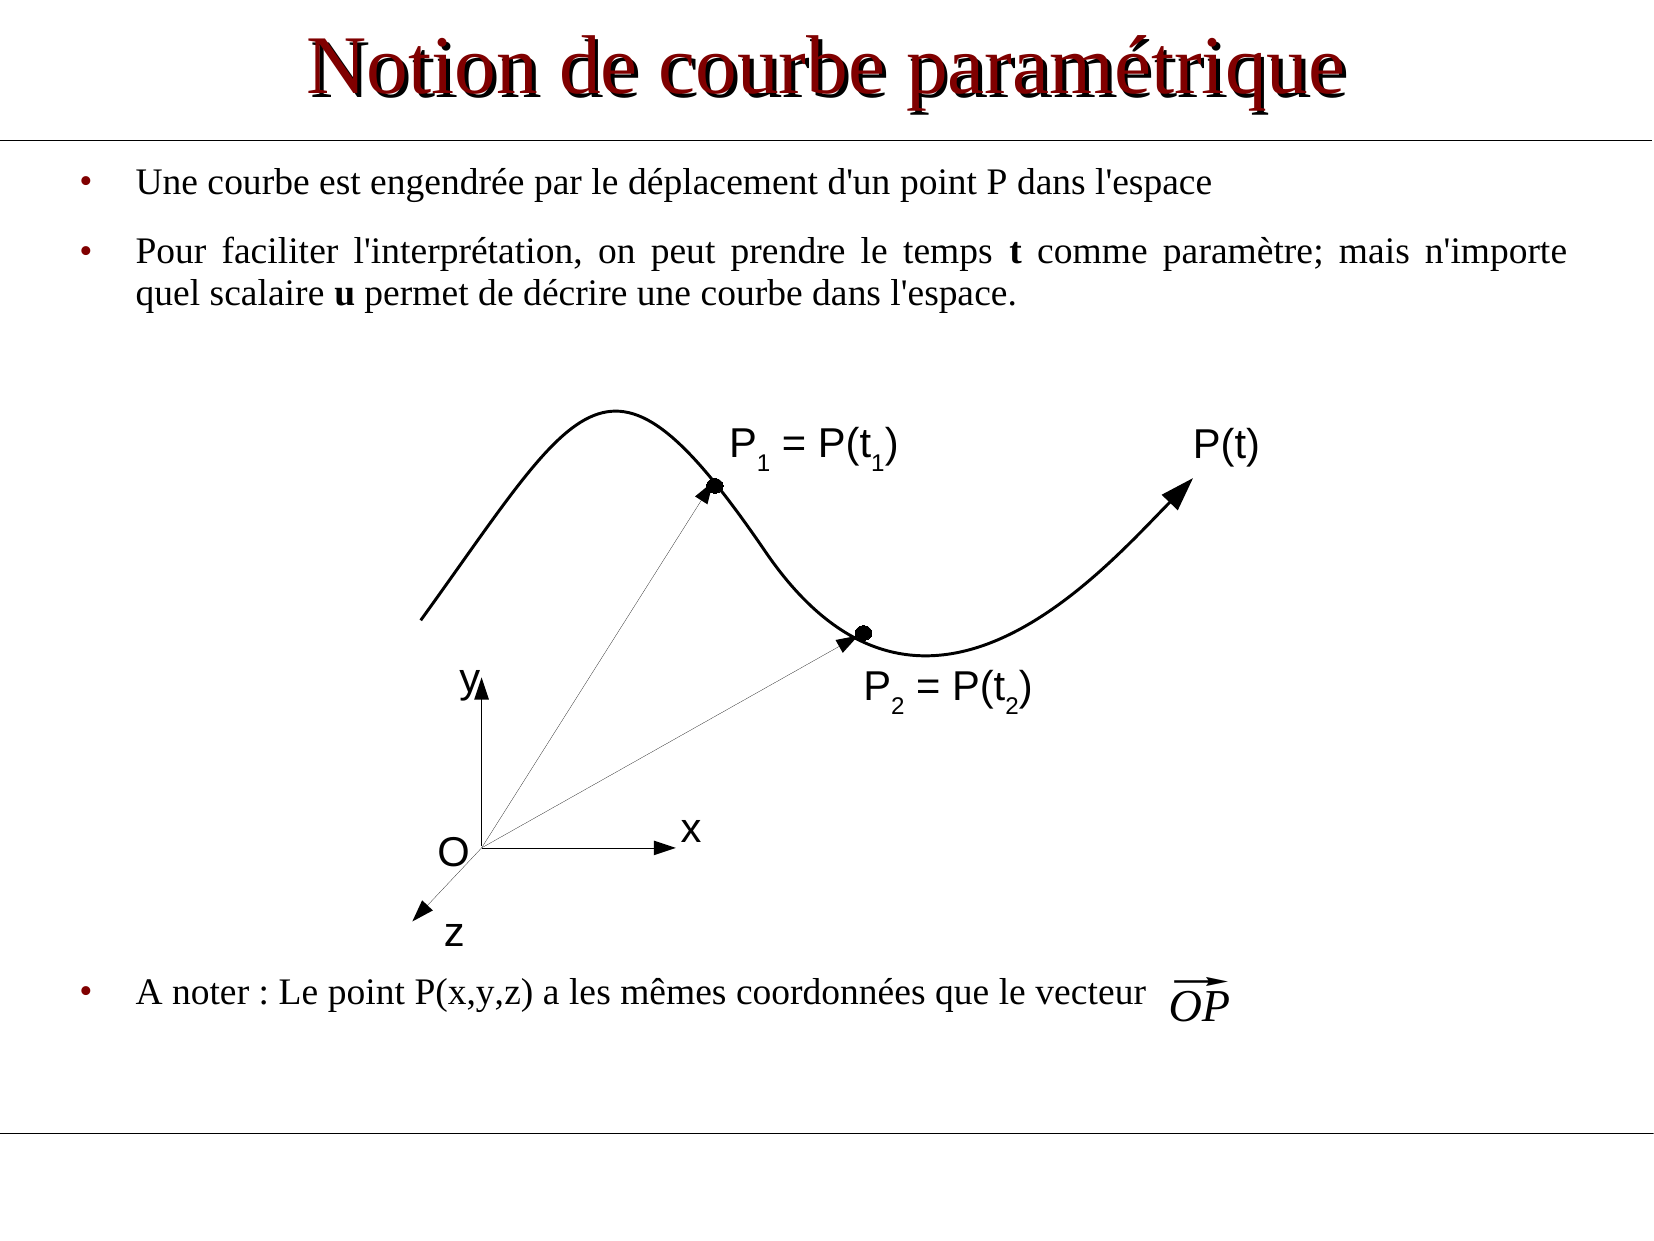

# Notion de courbe paramétrique
Une courbe est engendrée par le déplacement d'un point P dans l'espace
Pour faciliter l'interprétation, on peut prendre le temps t comme paramètre; mais n'importe quel scalaire u permet de décrire une courbe dans l'espace.
A noter : Le point P(x,y,z) a les mêmes coordonnées que le vecteur
P1 = P(t1)
P(t)
y
P2 = P(t2)
x
O
z